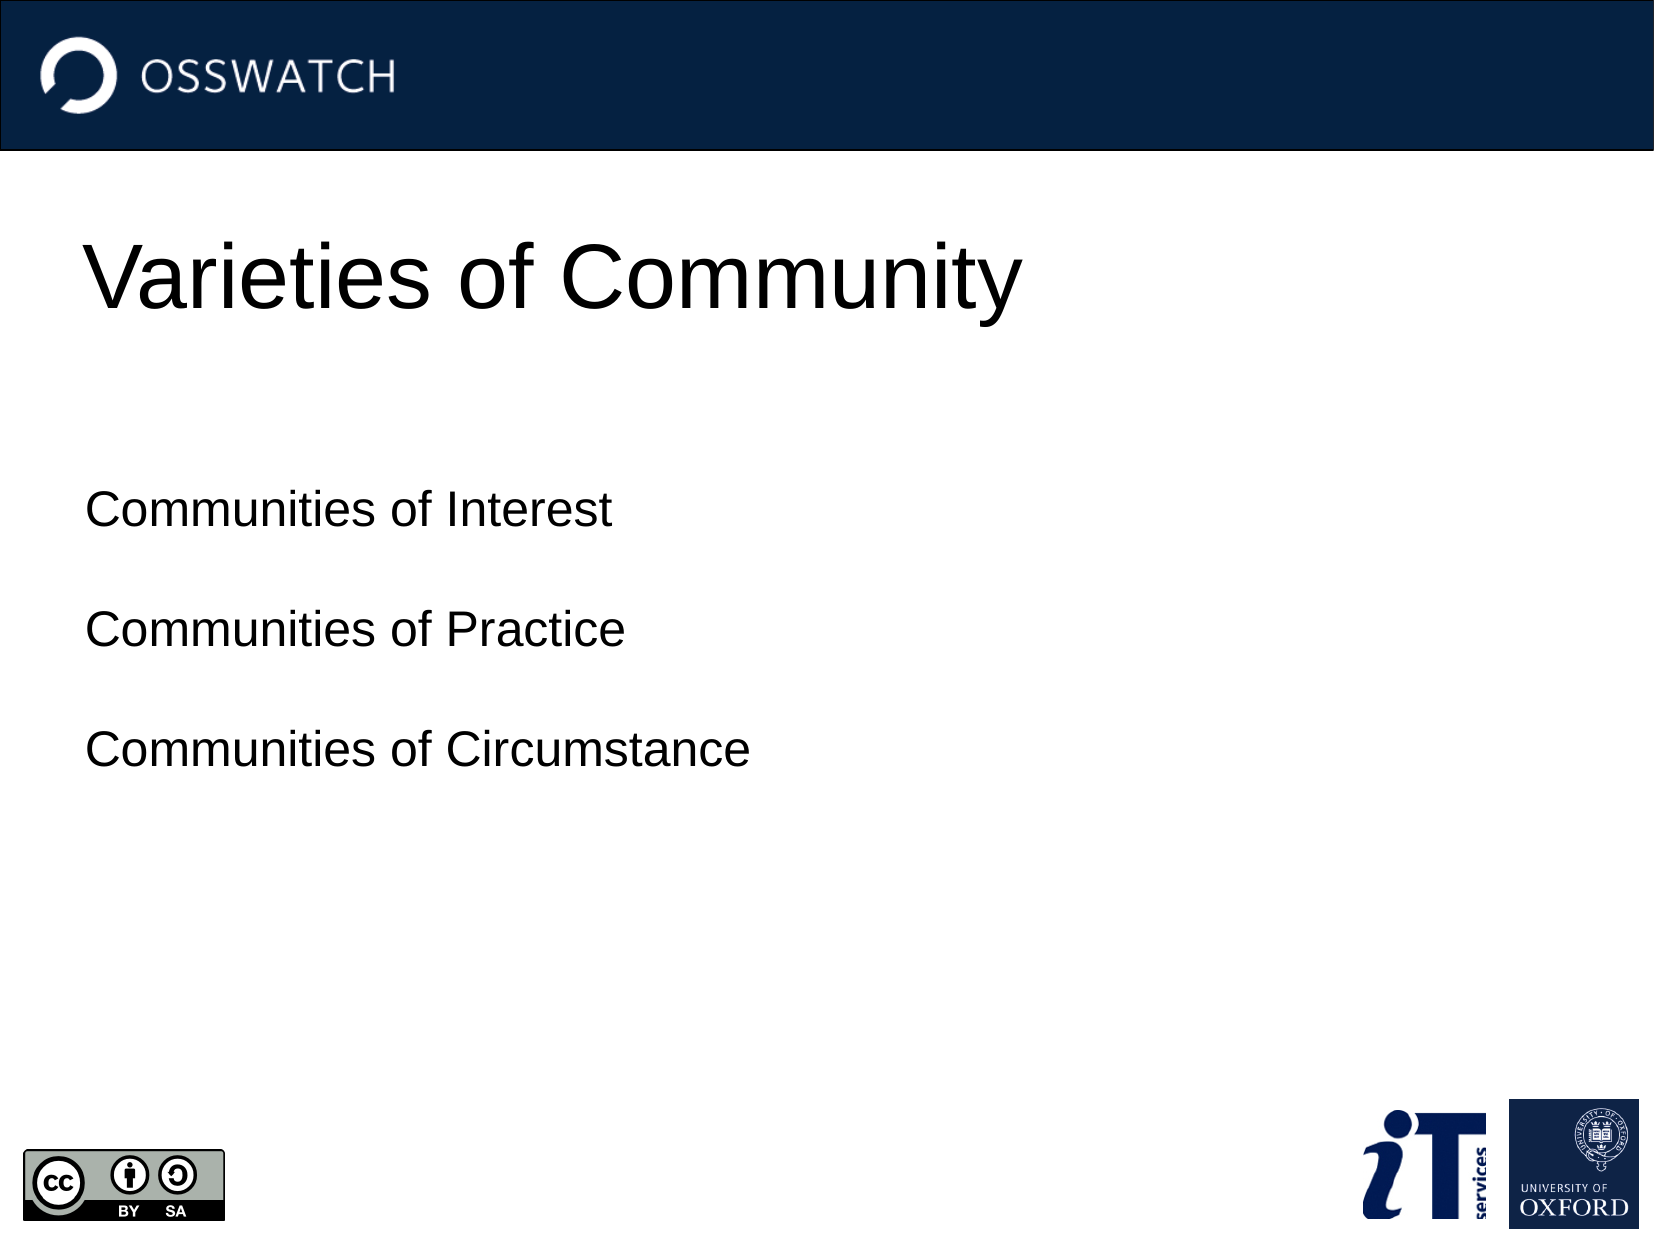

Varieties of Community
Communities of Interest
Communities of Practice
Communities of Circumstance